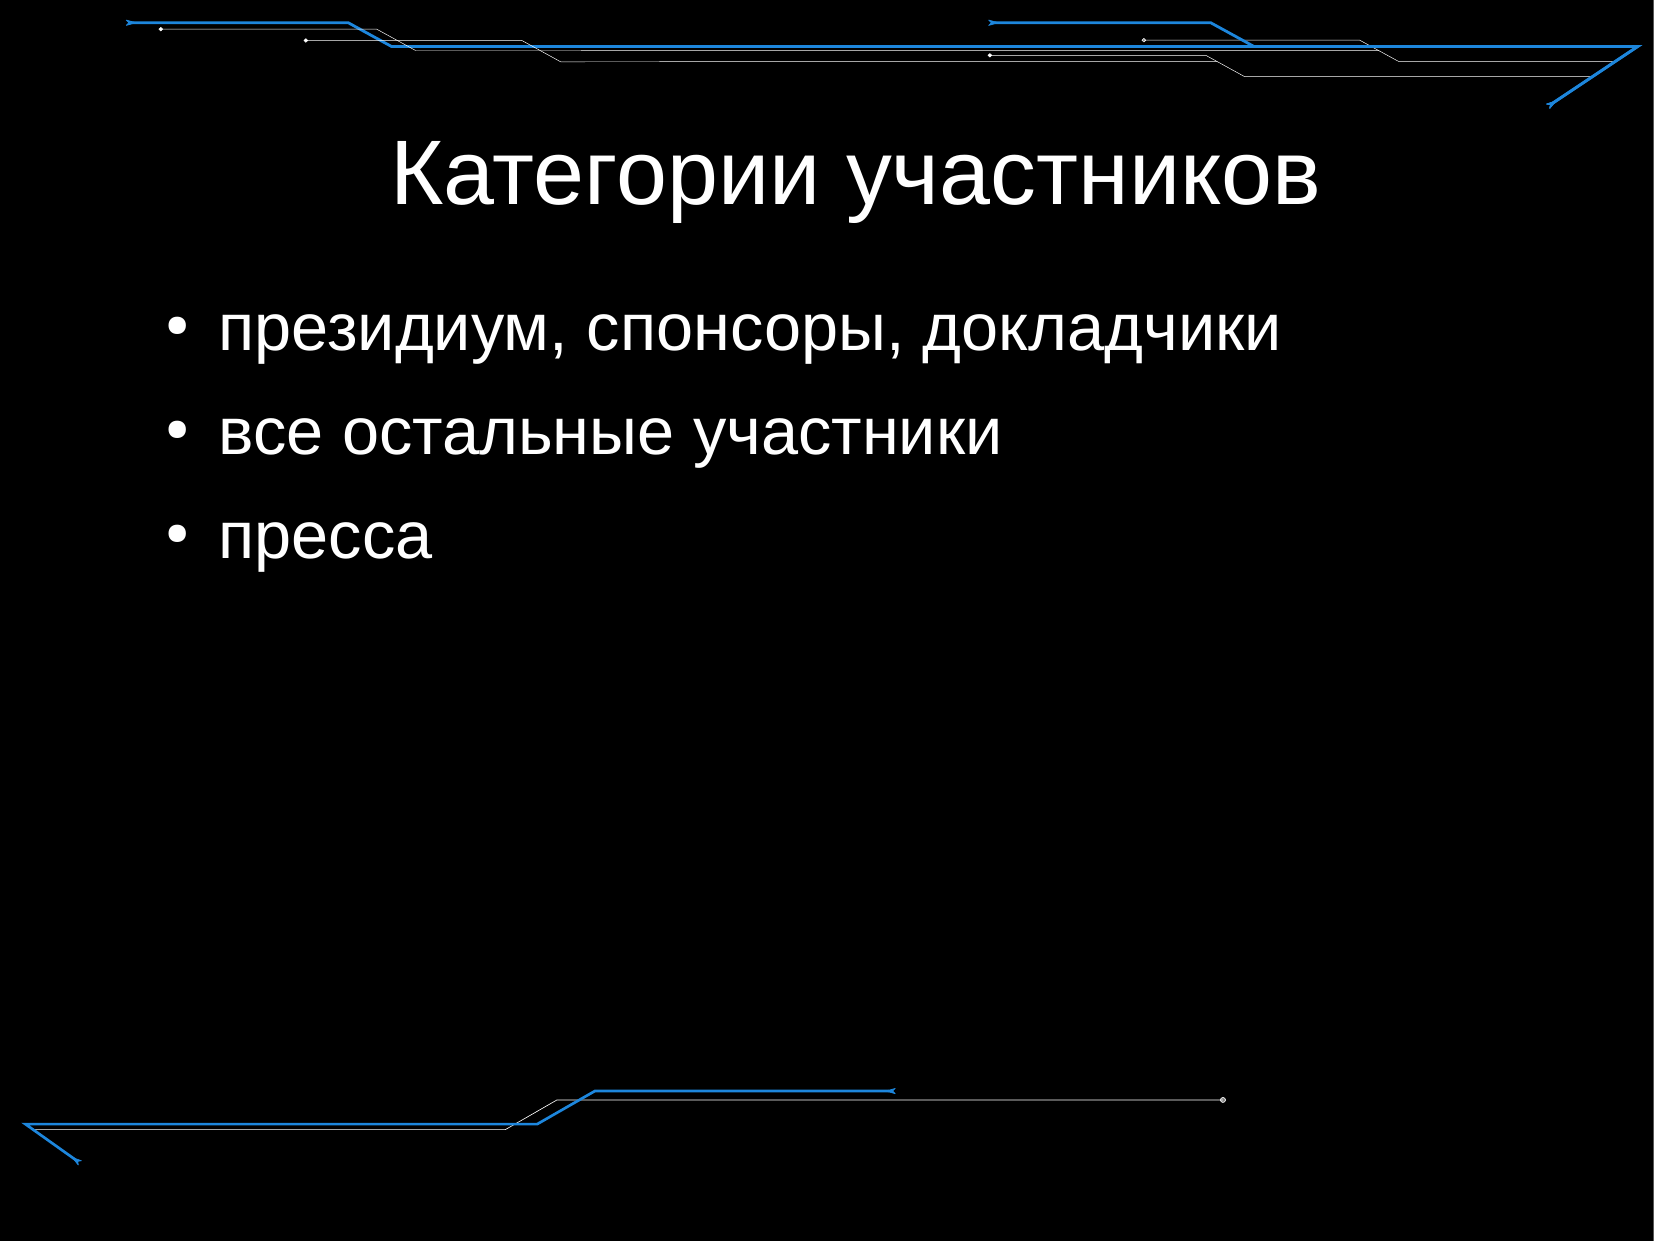

# Категории участников
президиум, спонсоры, докладчики
все остальные участники
пресса